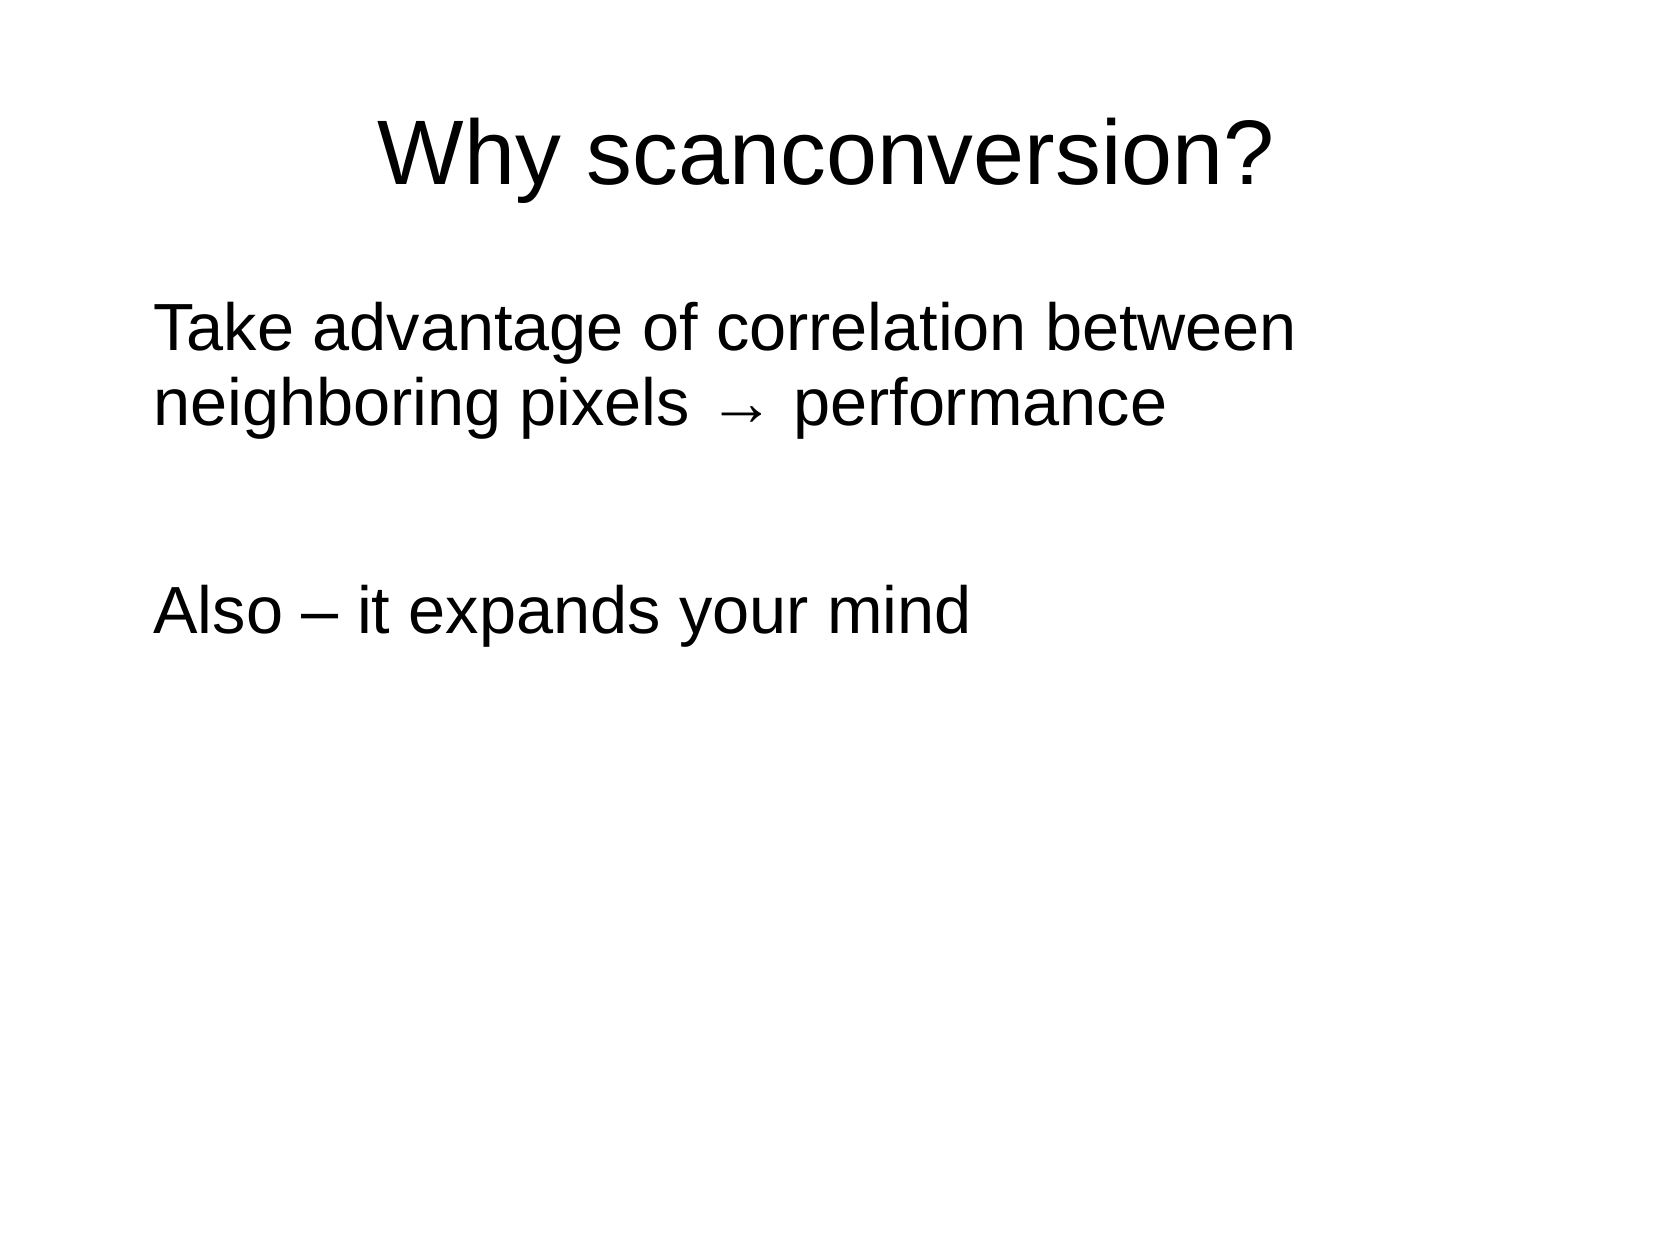

# Why scanconversion?
Take advantage of correlation between neighboring pixels → performance
Also – it expands your mind